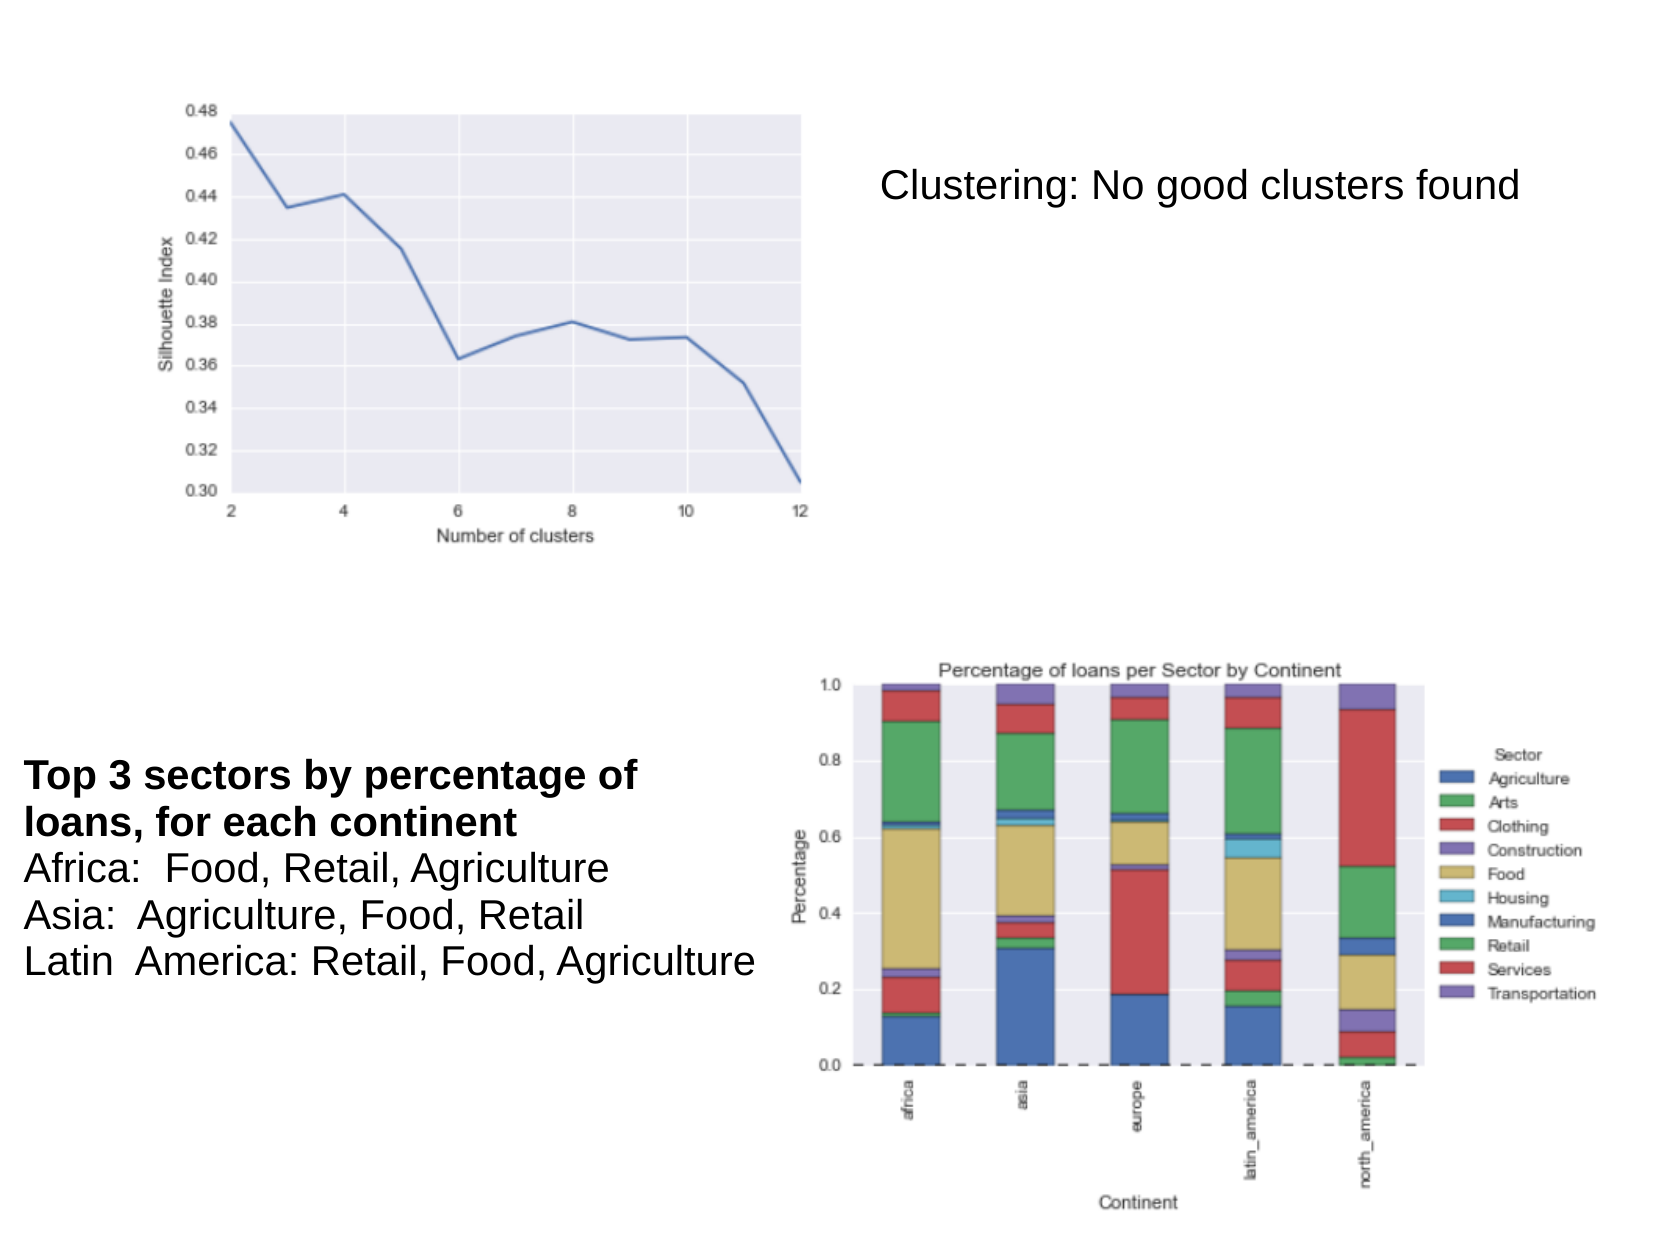

# Clustering: No good clusters found
Top 3 sectors by percentage of loans, for each continent
Africa: Food, Retail, Agriculture
Asia: Agriculture, Food, Retail
Latin America: Retail, Food, Agriculture